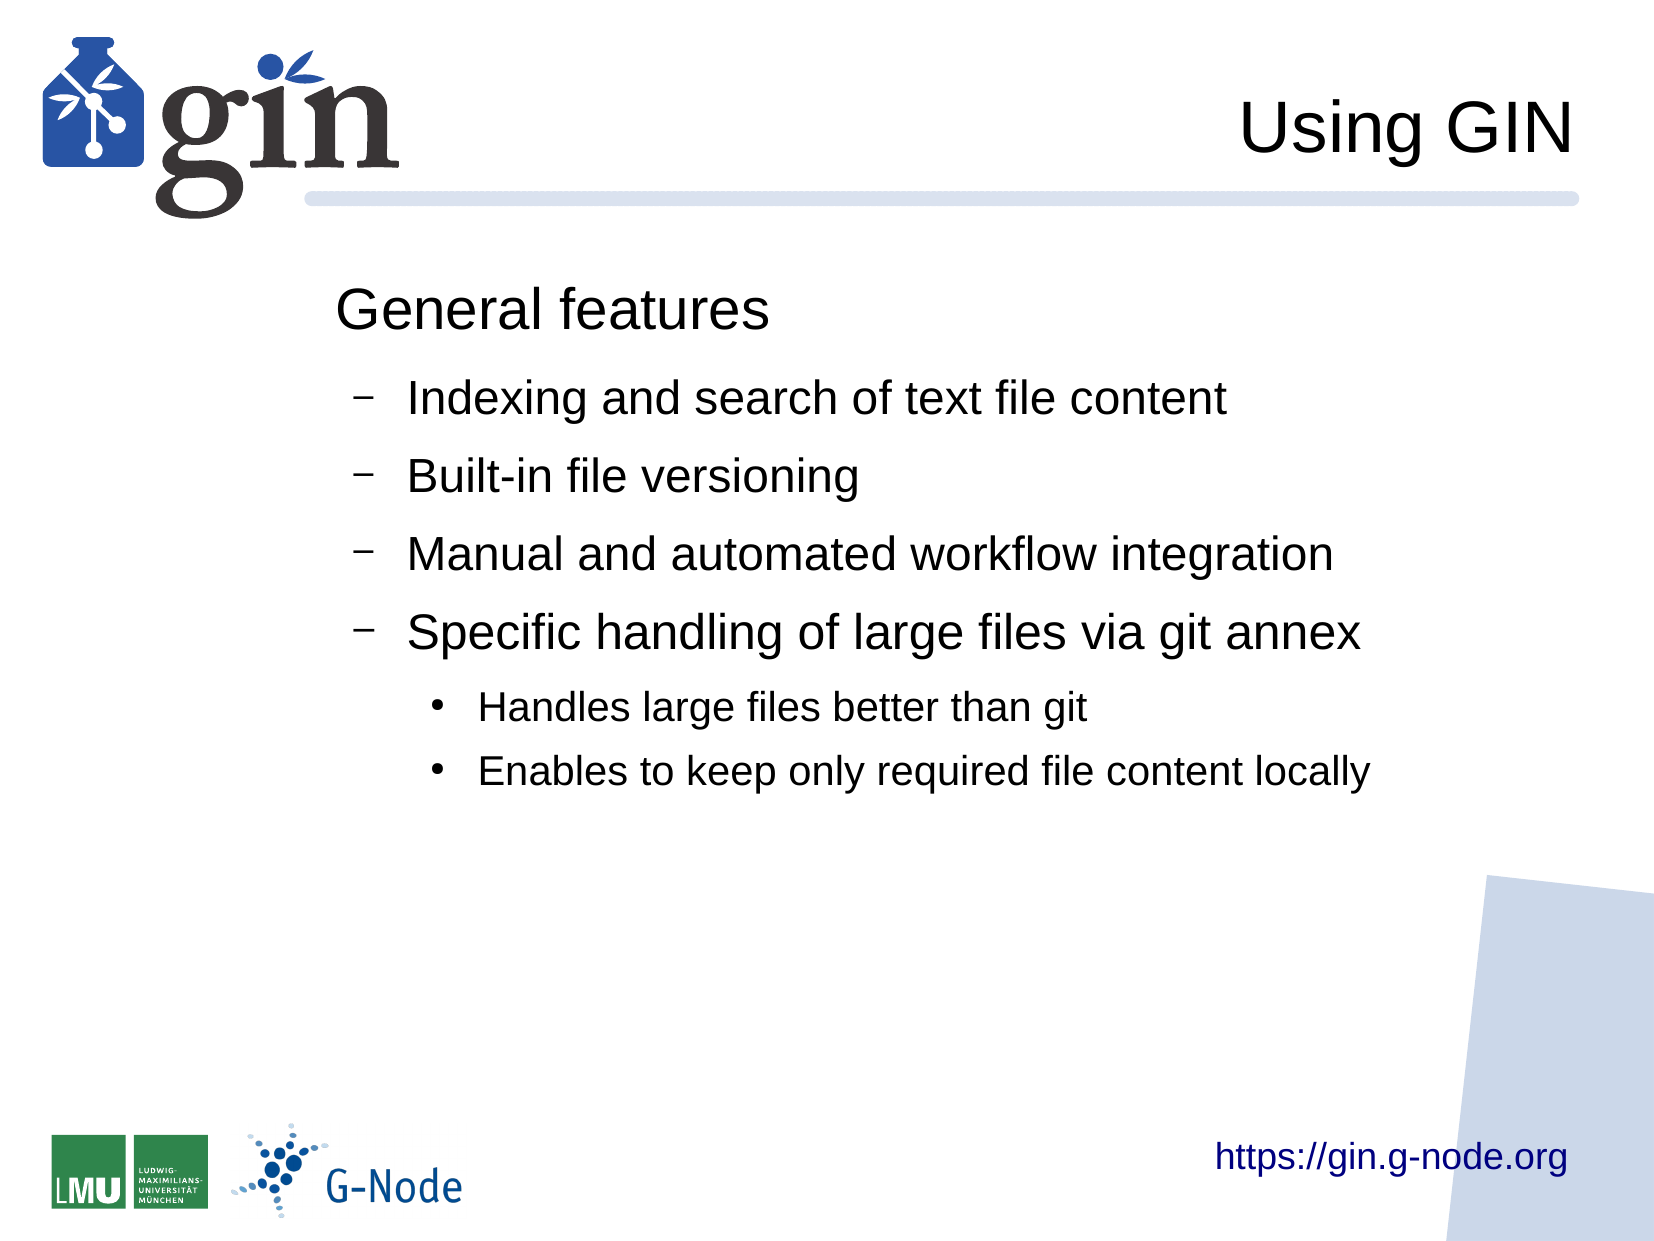

Using GIN
# General features
Indexing and search of text file content
Built-in file versioning
Manual and automated workflow integration
Specific handling of large files via git annex
Handles large files better than git
Enables to keep only required file content locally
https://gin.g-node.org